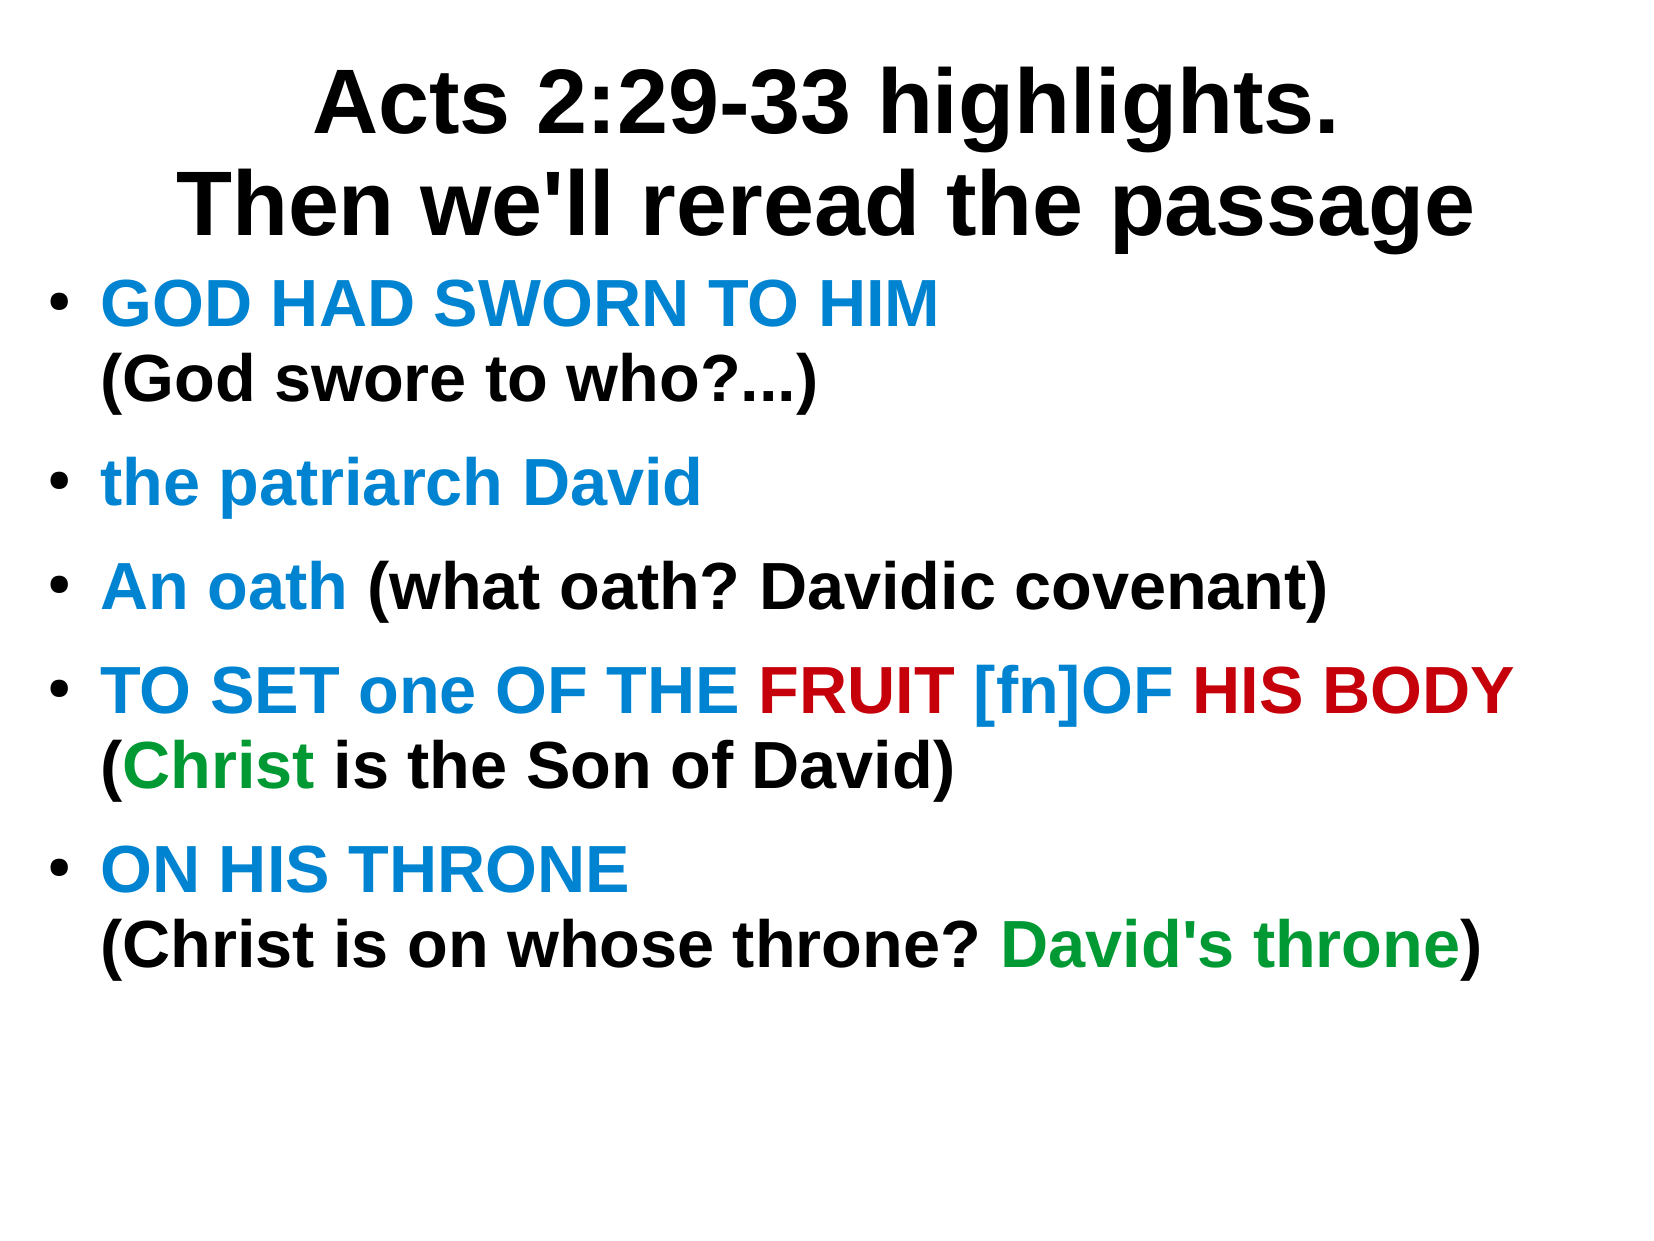

# Acts 2:29-33 highlights. Then we'll reread the passage
GOD HAD SWORN TO HIM
(God swore to who?...)
the patriarch David
An oath (what oath? Davidic covenant)
TO SET one OF THE FRUIT [fn]OF HIS BODY
(Christ is the Son of David)
ON HIS THRONE
(Christ is on whose throne? David's throne)